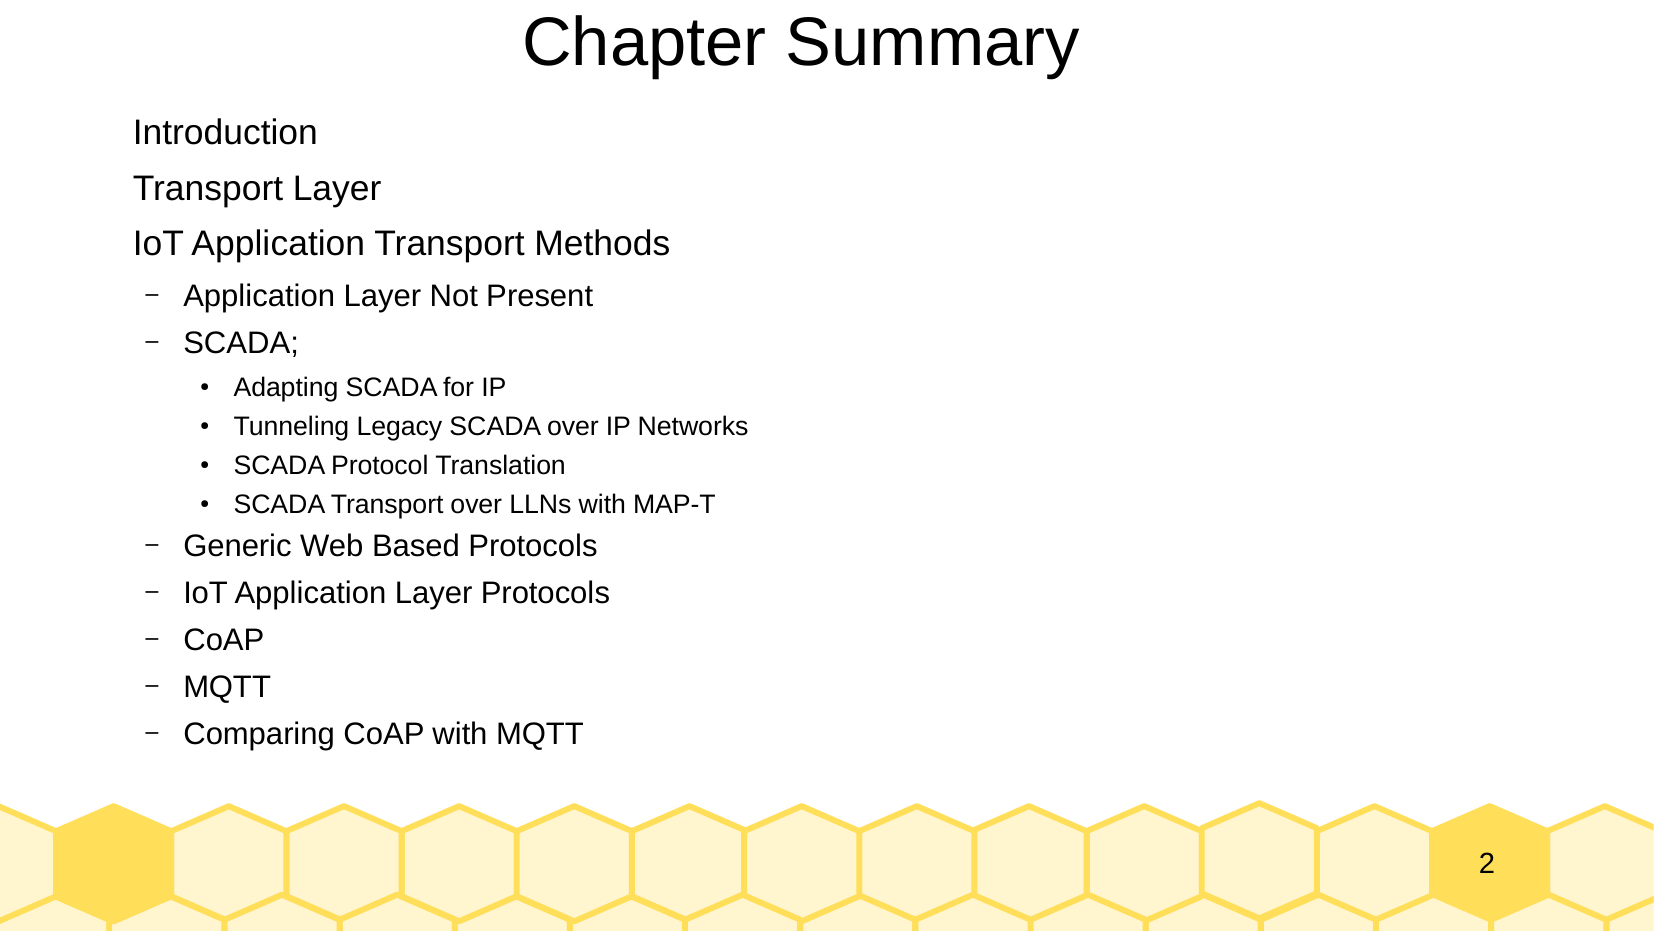

# Chapter Summary
Introduction
Transport Layer
IoT Application Transport Methods
Application Layer Not Present
SCADA;
Adapting SCADA for IP
Tunneling Legacy SCADA over IP Networks
SCADA Protocol Translation
SCADA Transport over LLNs with MAP-T
Generic Web Based Protocols
IoT Application Layer Protocols
CoAP
MQTT
Comparing CoAP with MQTT